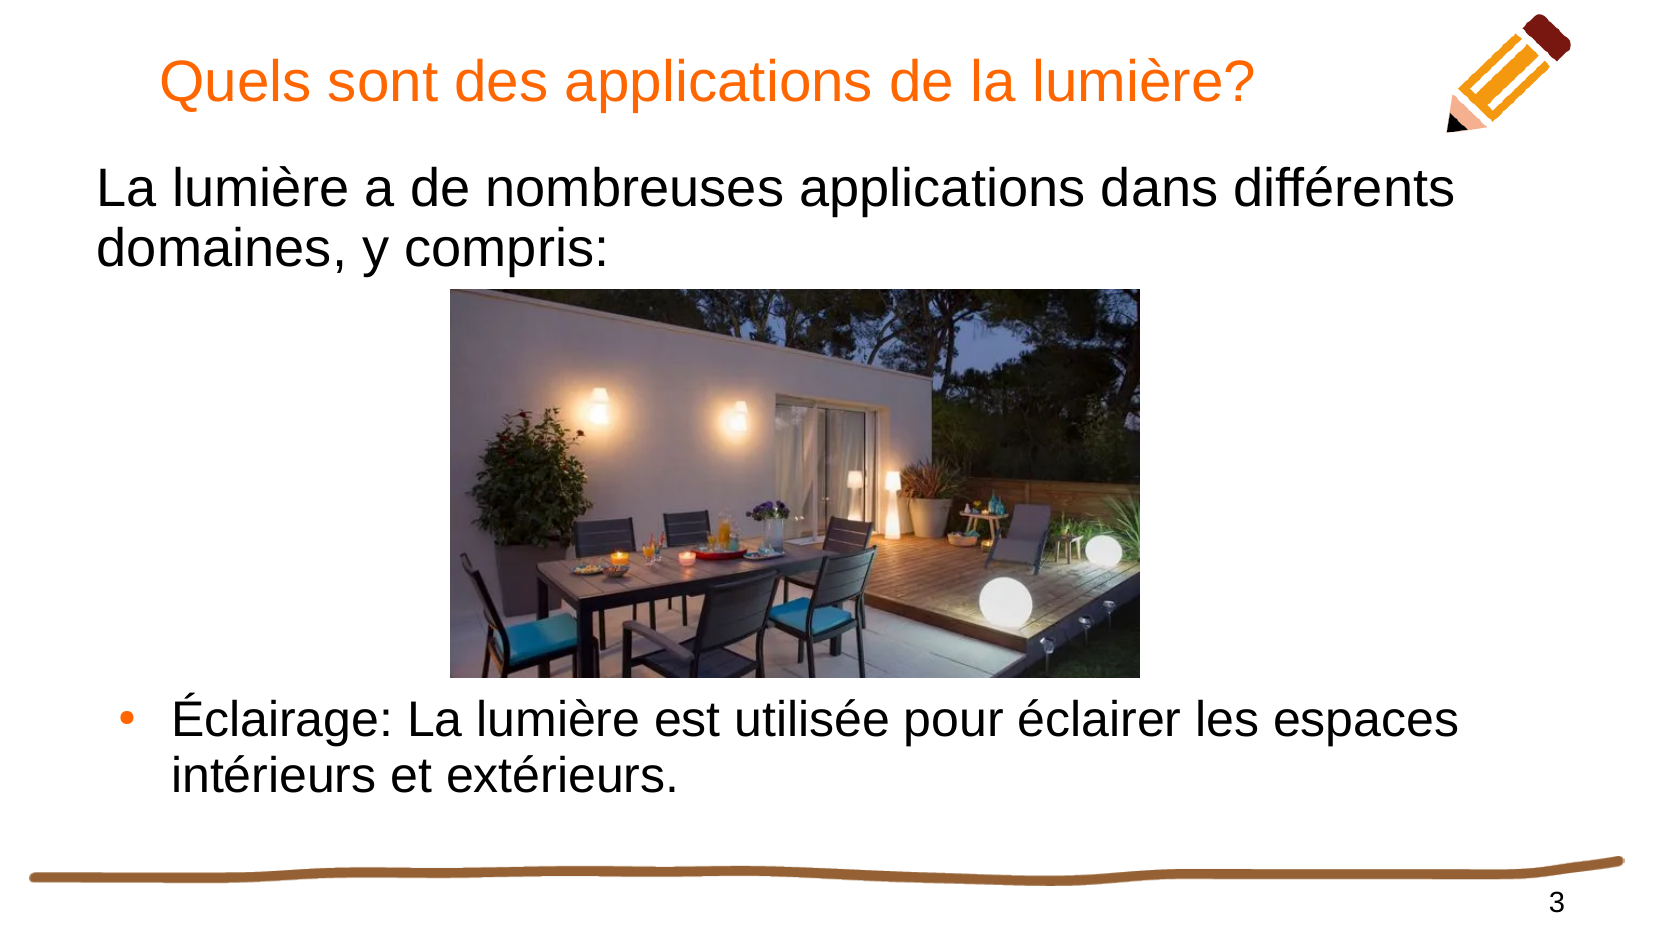

# Quels sont des applications de la lumière?
La lumière a de nombreuses applications dans différents
domaines, y compris:
Éclairage: La lumière est utilisée pour éclairer les espaces intérieurs et extérieurs.
3